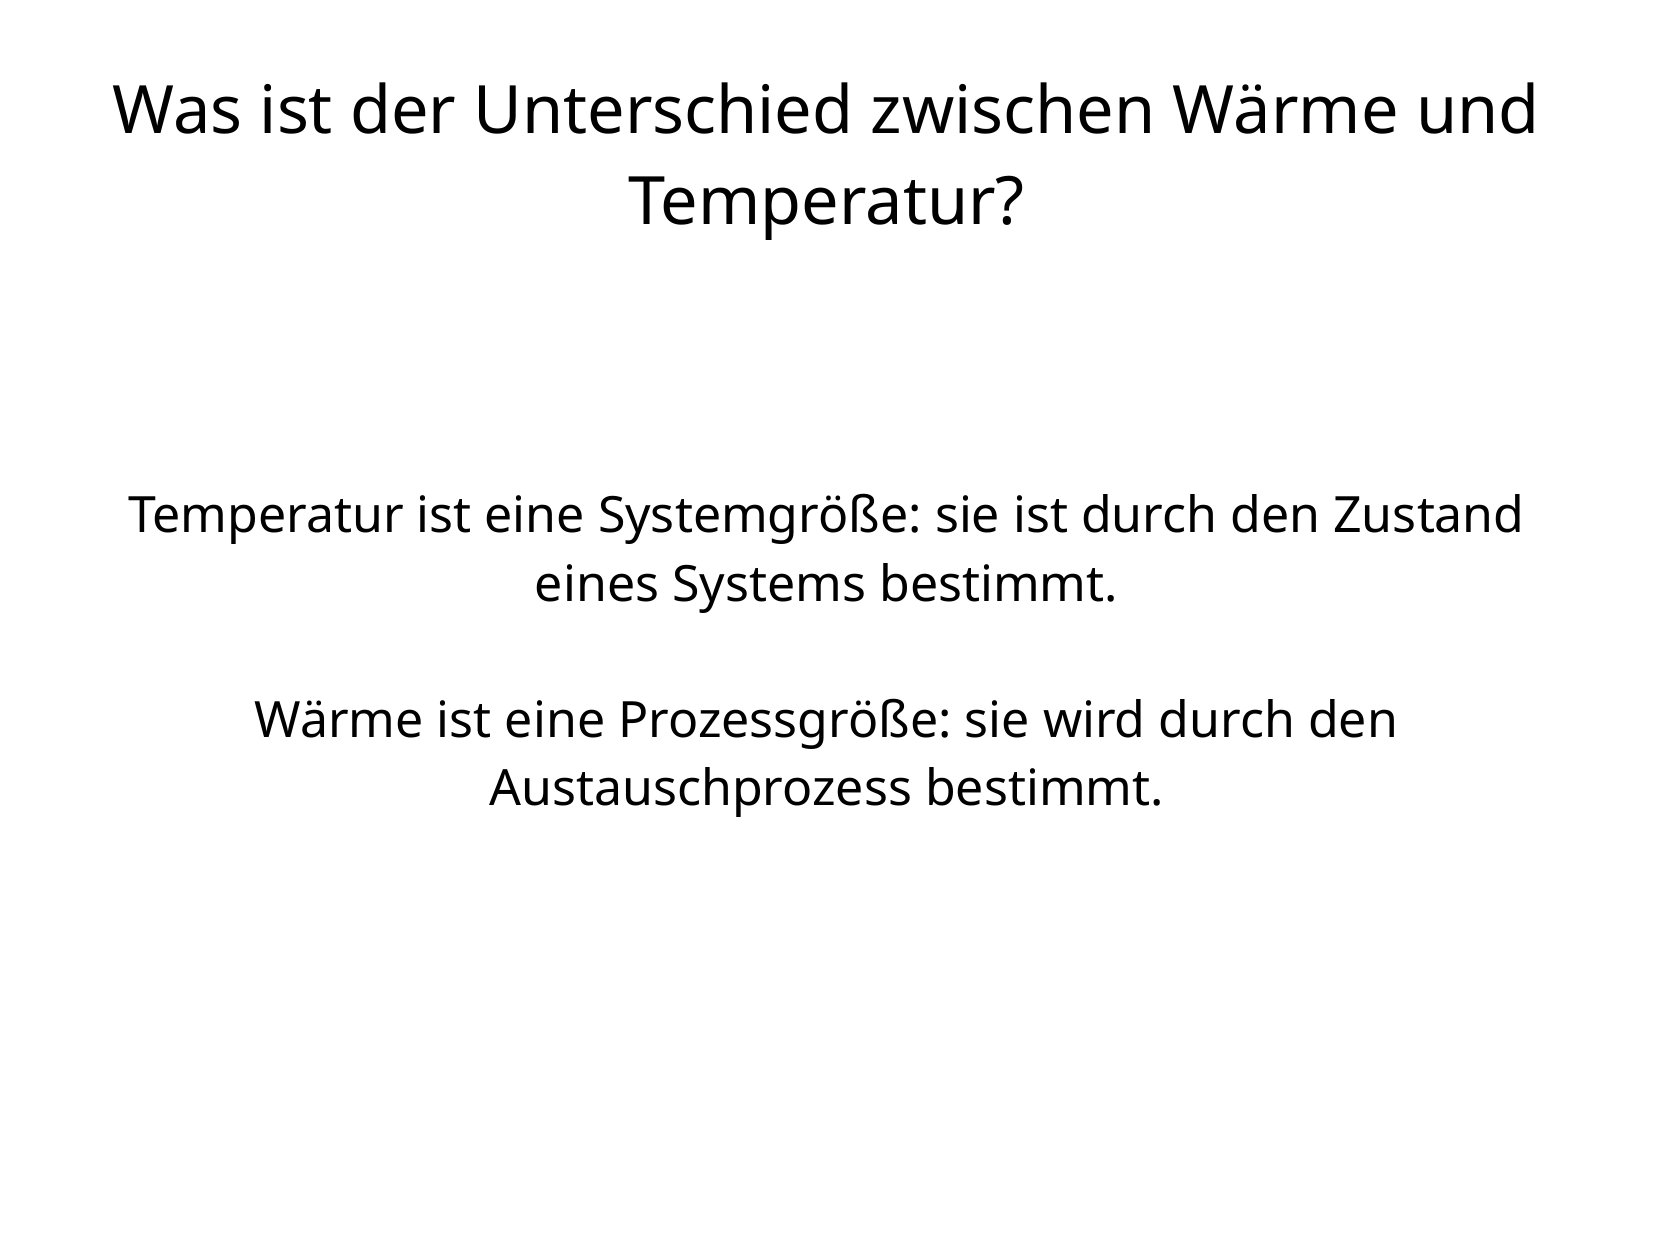

# Was ist der Unterschied zwischen Wärme und Temperatur?
Temperatur ist eine Systemgröße: sie ist durch den Zustand eines Systems bestimmt.
Wärme ist eine Prozessgröße: sie wird durch den Austauschprozess bestimmt.